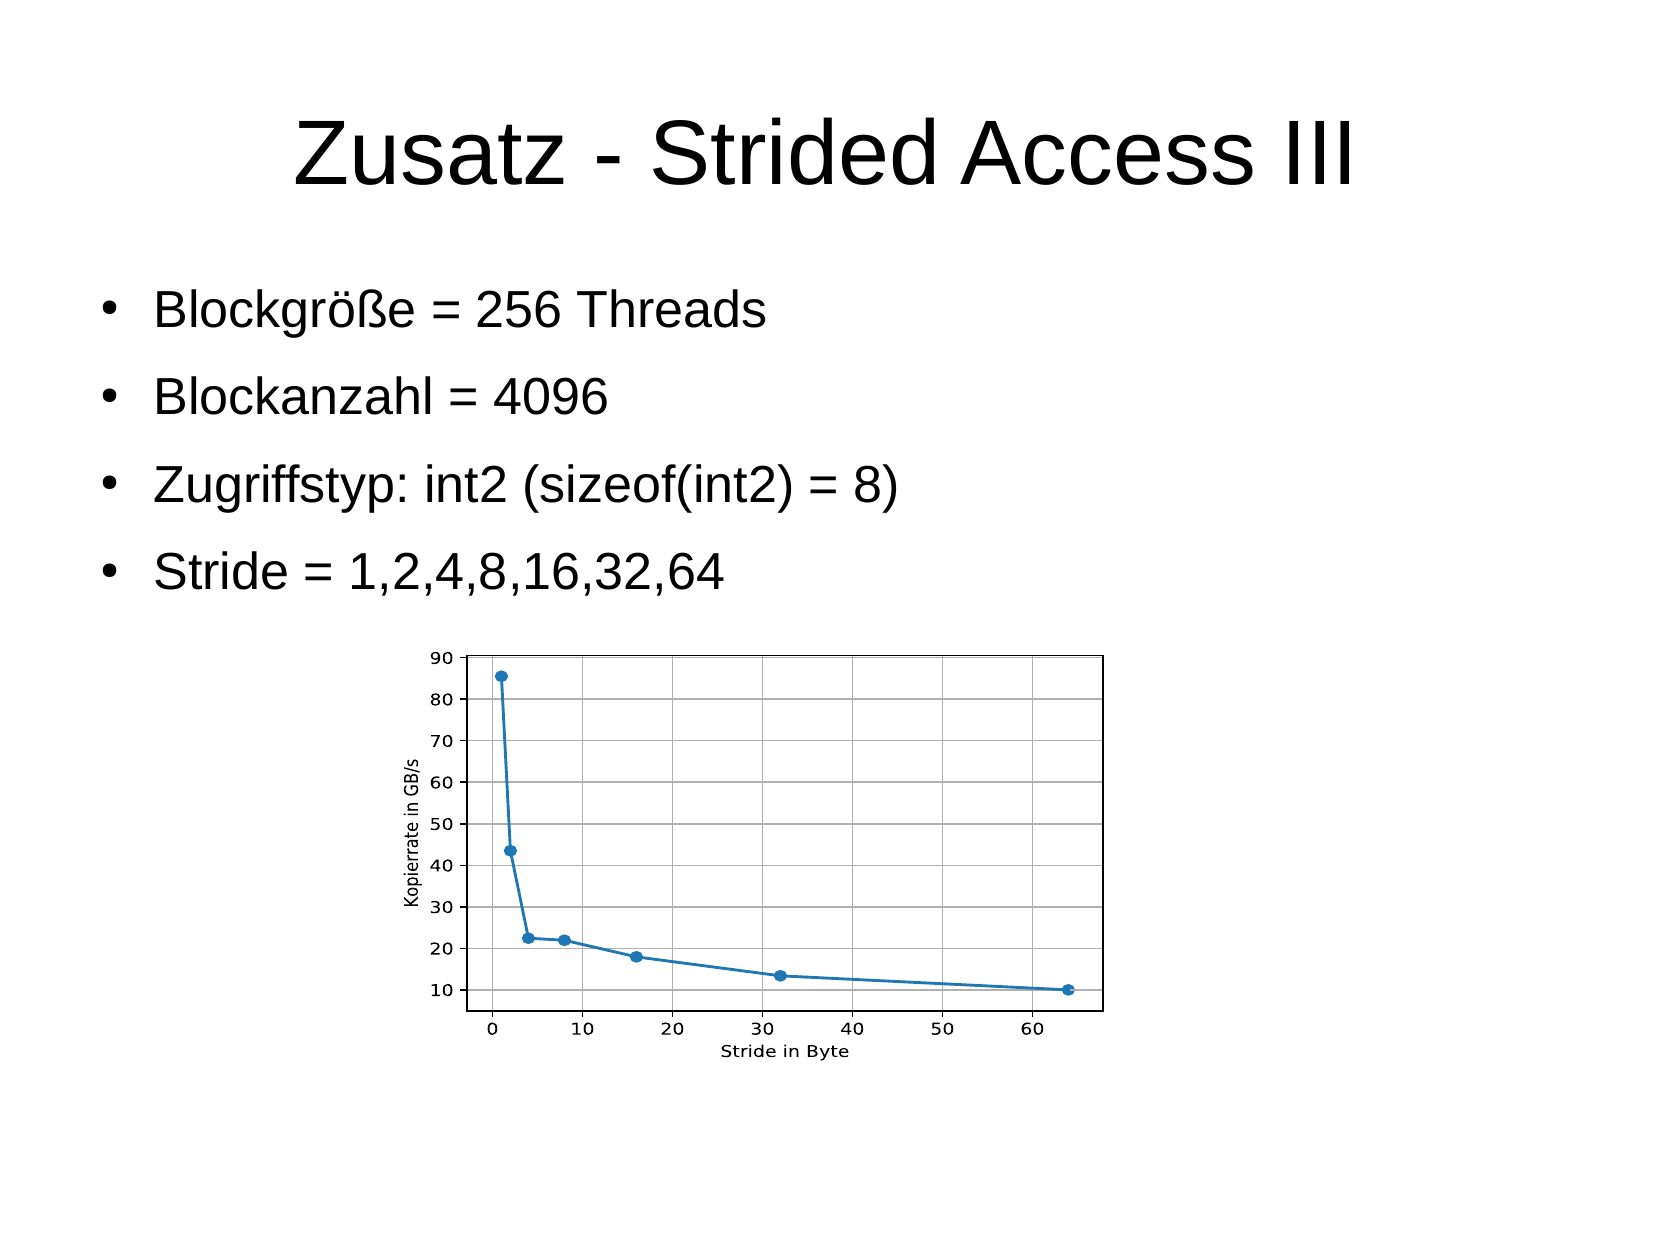

# Zusatz - Strided Access III
Blockgröße = 256 Threads
Blockanzahl = 4096
Zugriffstyp: int2 (sizeof(int2) = 8)
Stride = 1,2,4,8,16,32,64